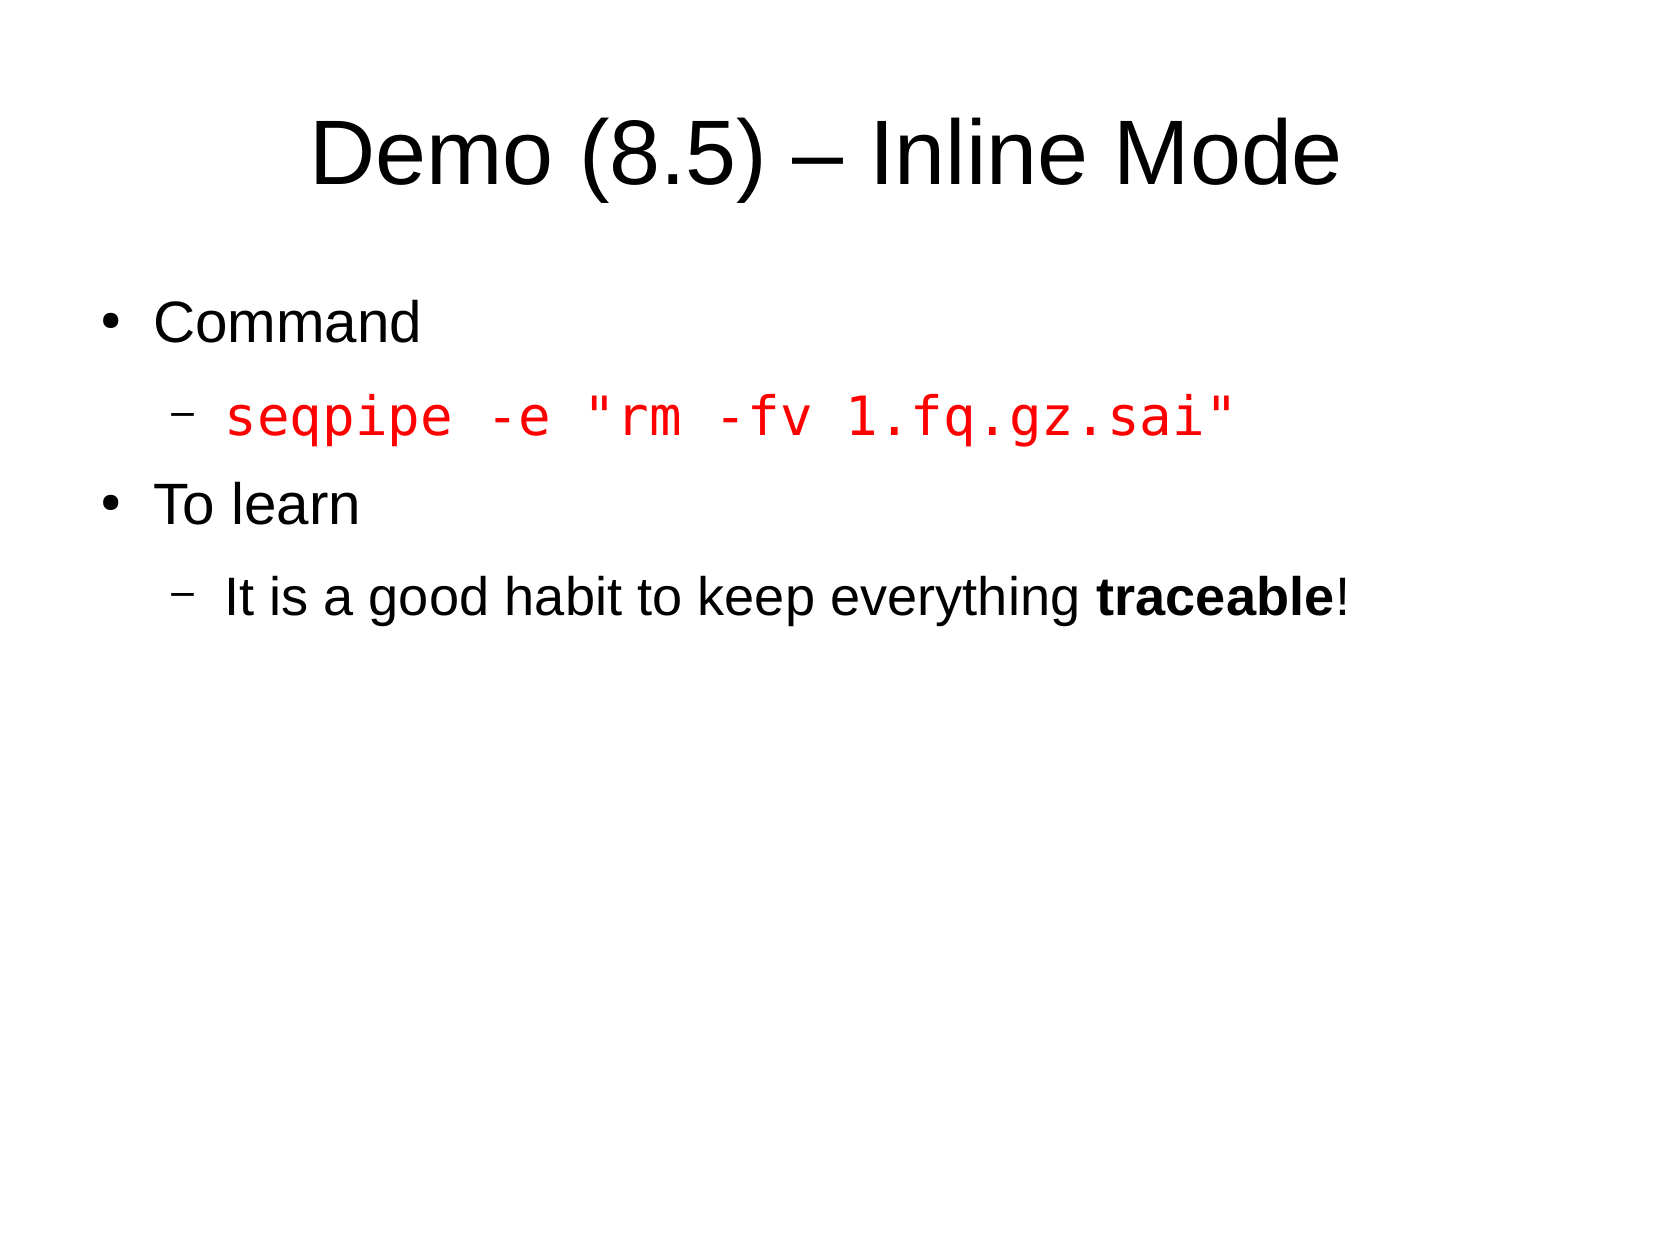

# Demo (8.5) – Inline Mode
Command
seqpipe -e "rm -fv 1.fq.gz.sai"
To learn
It is a good habit to keep everything traceable!